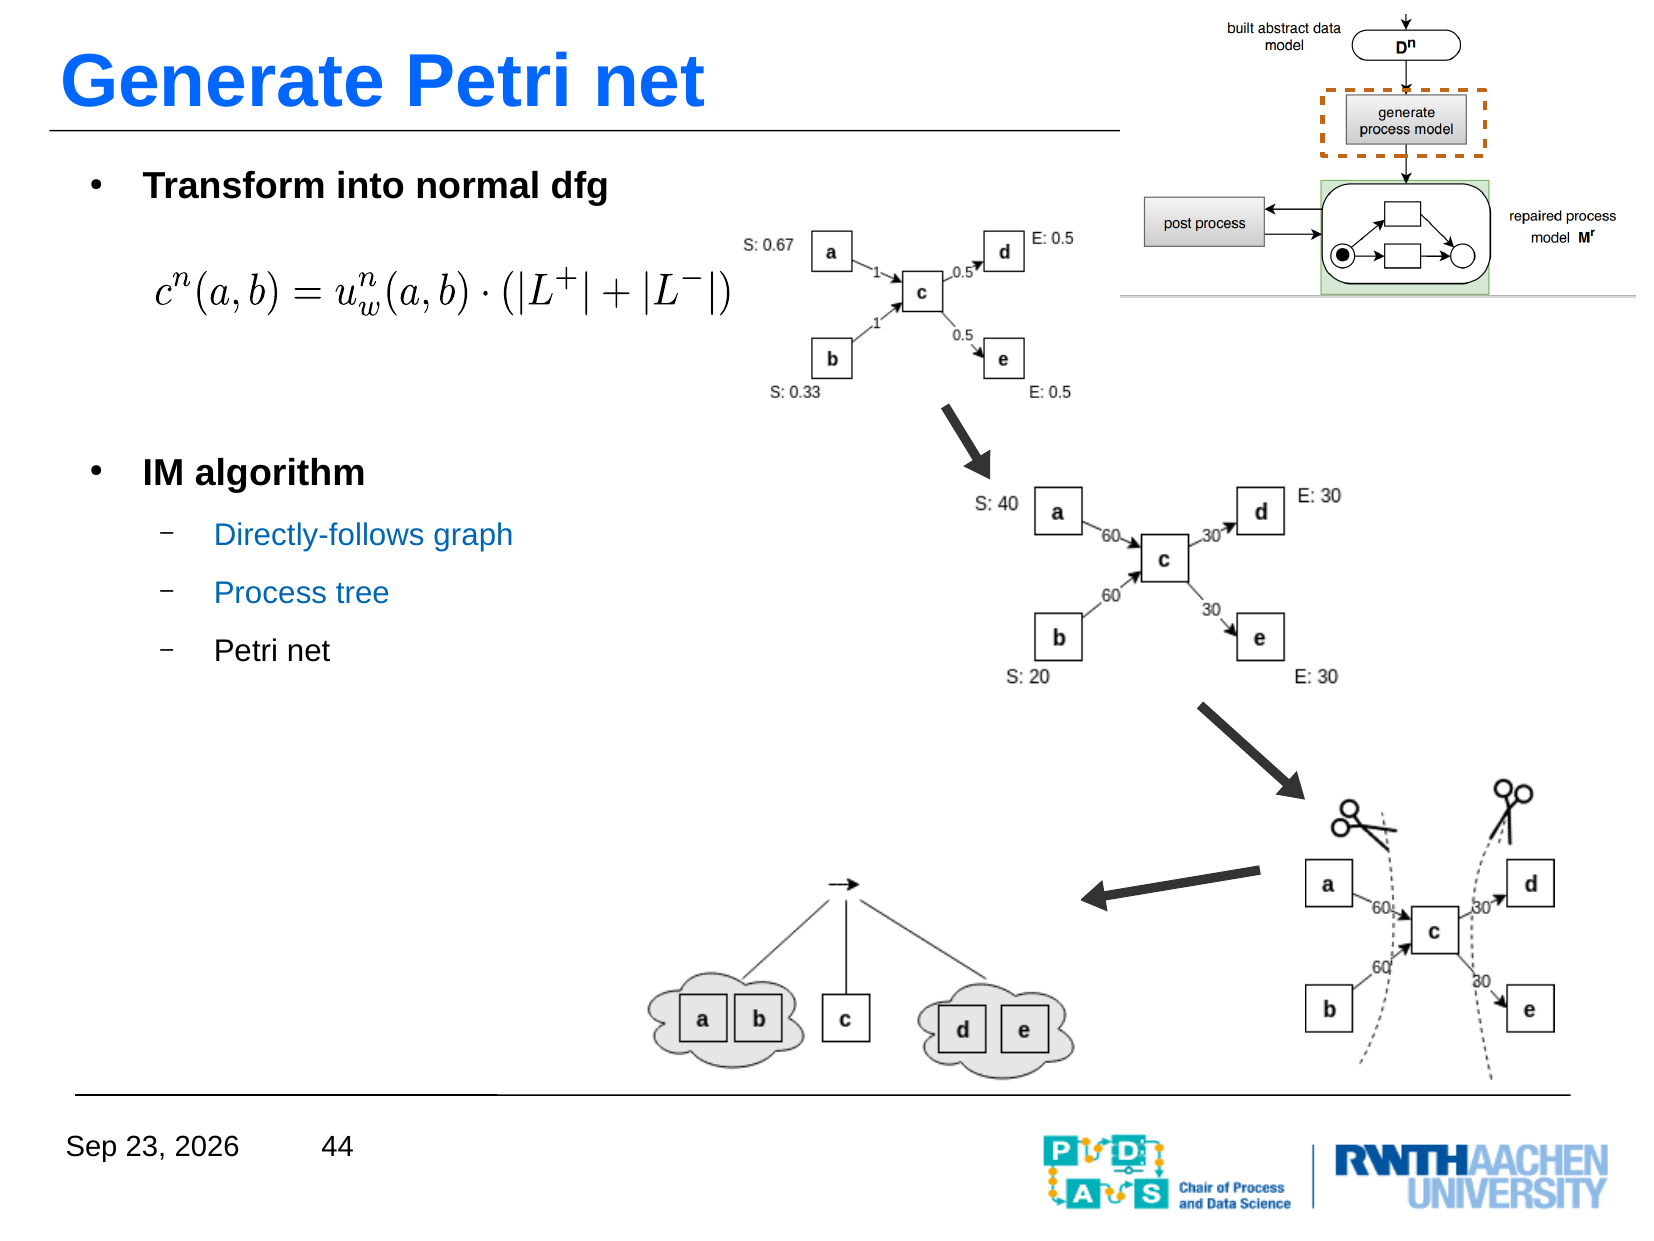

# Generate Petri net
Transform into normal dfg
IM algorithm
Directly-follows graph
Process tree
Petri net